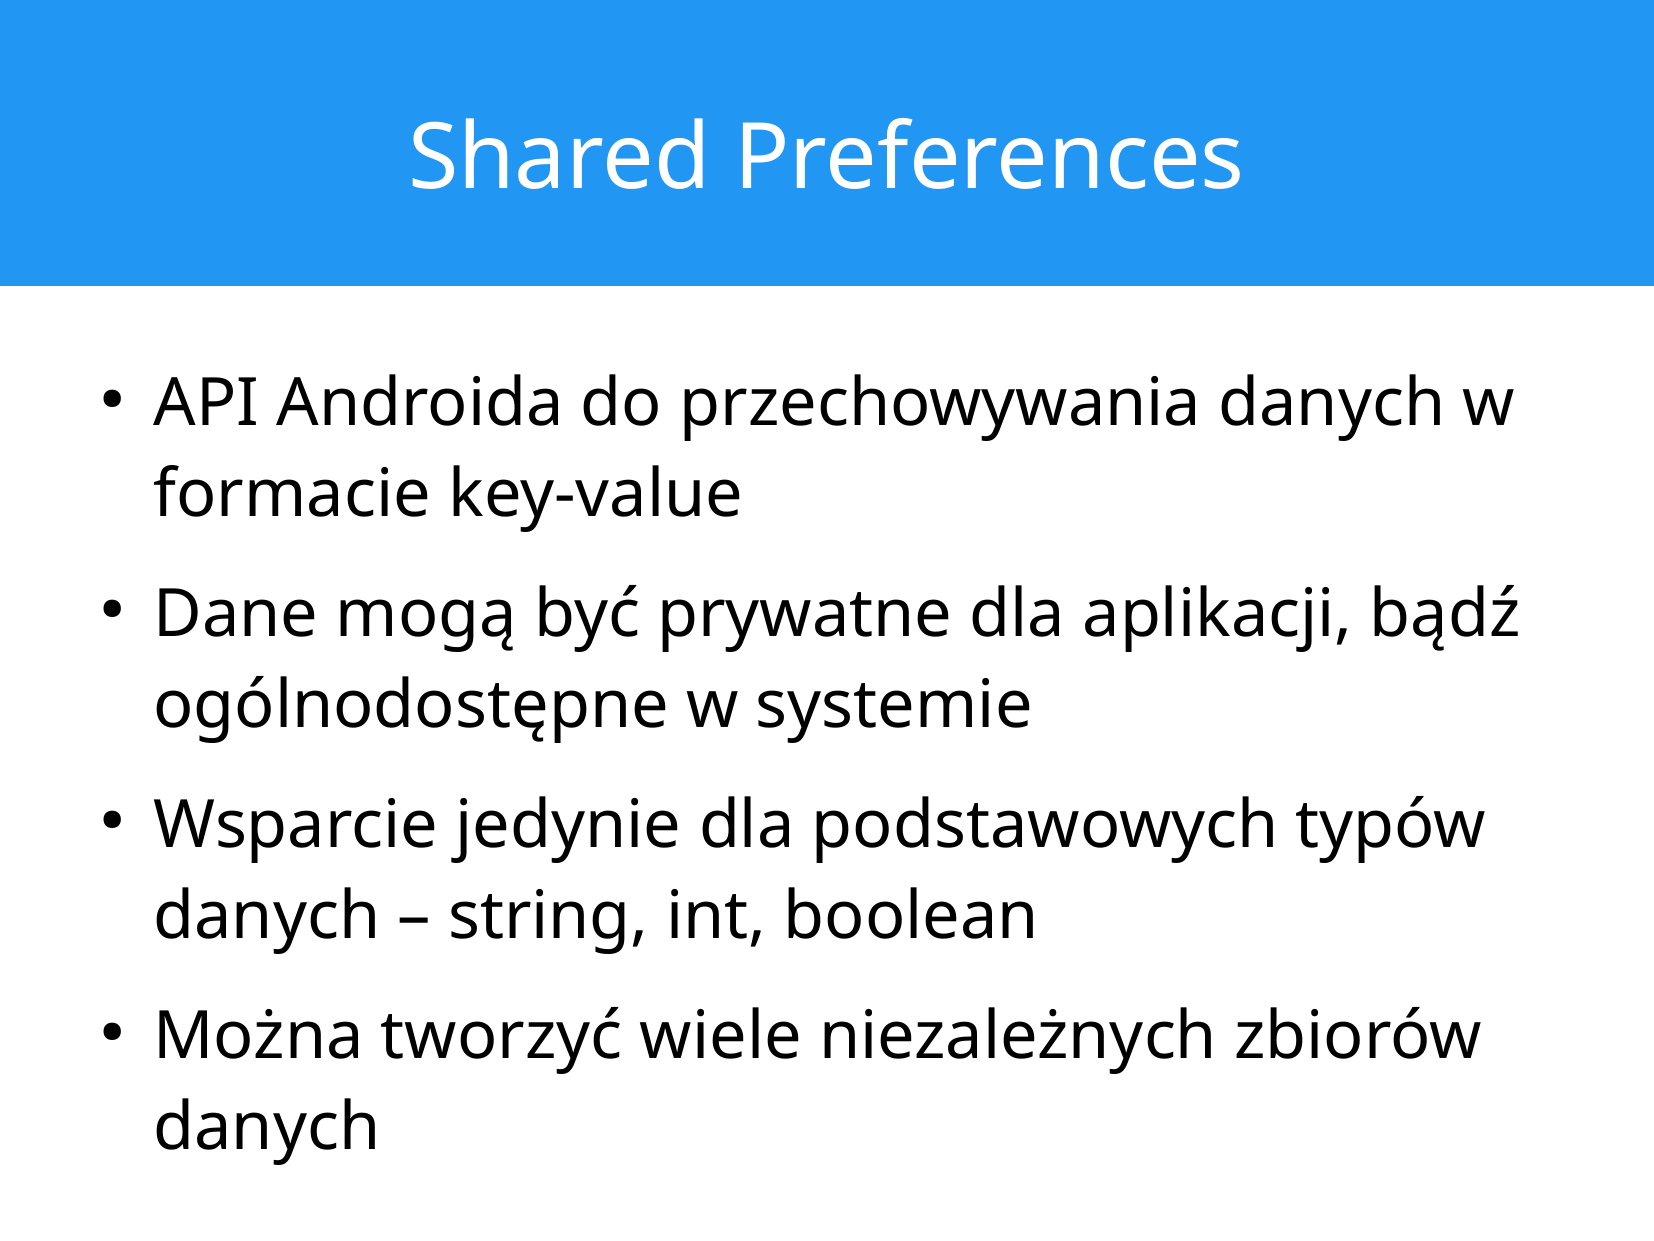

# Shared Preferences
API Androida do przechowywania danych w formacie key-value
Dane mogą być prywatne dla aplikacji, bądź ogólnodostępne w systemie
Wsparcie jedynie dla podstawowych typów danych – string, int, boolean
Można tworzyć wiele niezależnych zbiorów danych